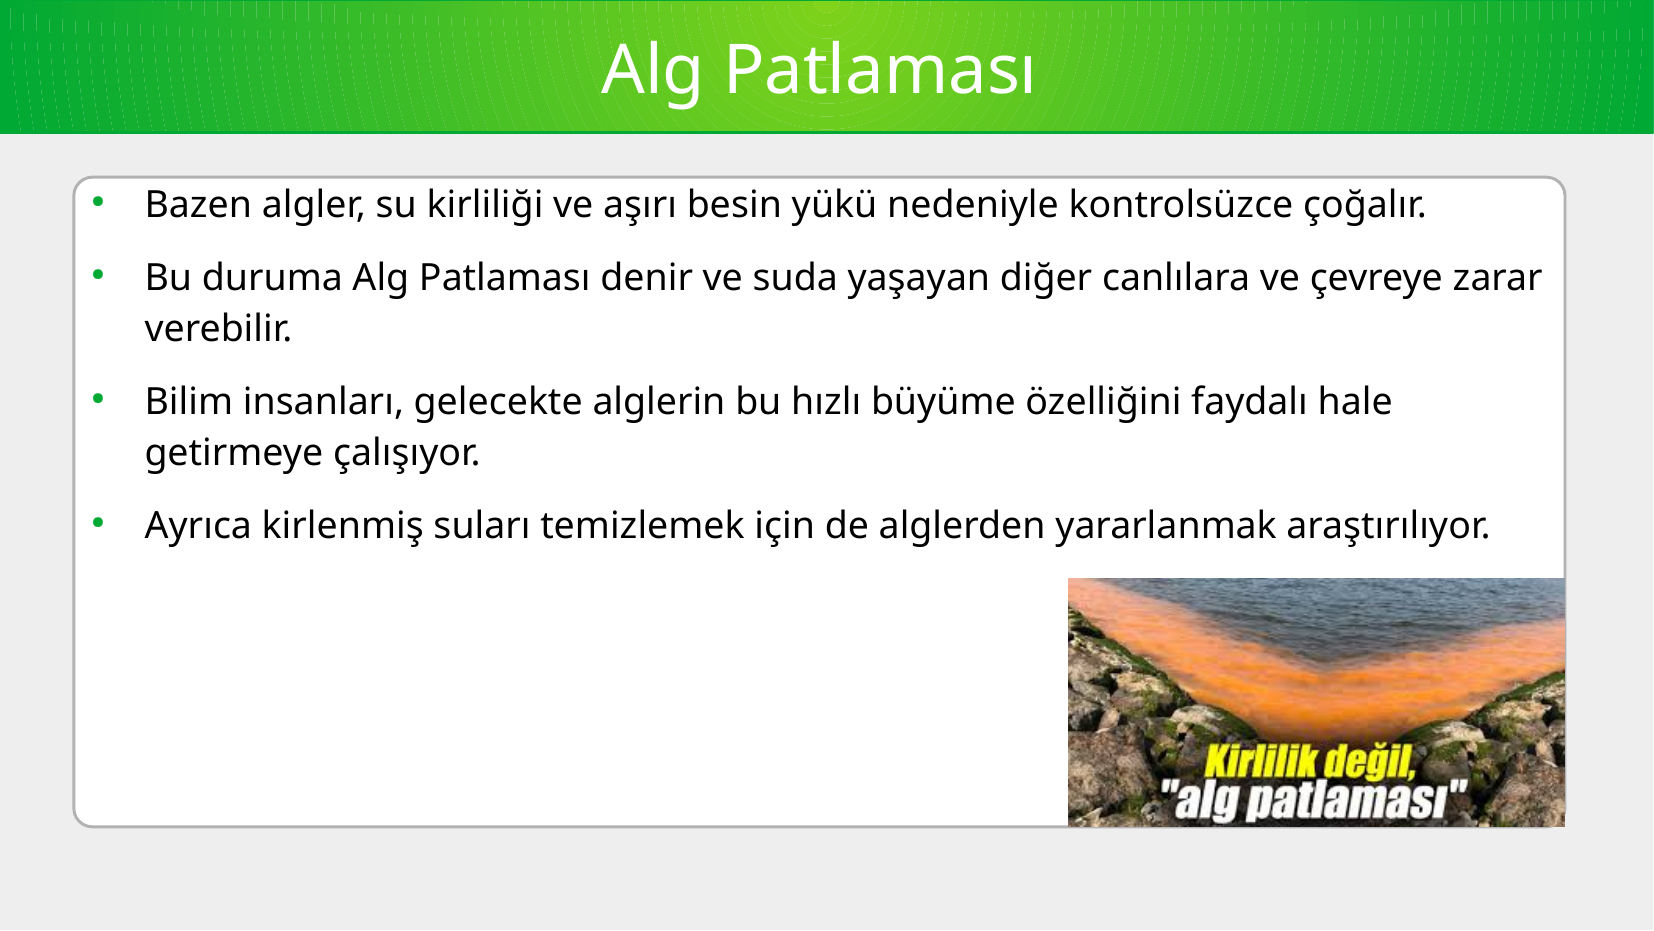

# Alg Patlaması
Bazen algler, su kirliliği ve aşırı besin yükü nedeniyle kontrolsüzce çoğalır.
Bu duruma Alg Patlaması denir ve suda yaşayan diğer canlılara ve çevreye zarar verebilir.
Bilim insanları, gelecekte alglerin bu hızlı büyüme özelliğini faydalı hale getirmeye çalışıyor.
Ayrıca kirlenmiş suları temizlemek için de alglerden yararlanmak araştırılıyor.